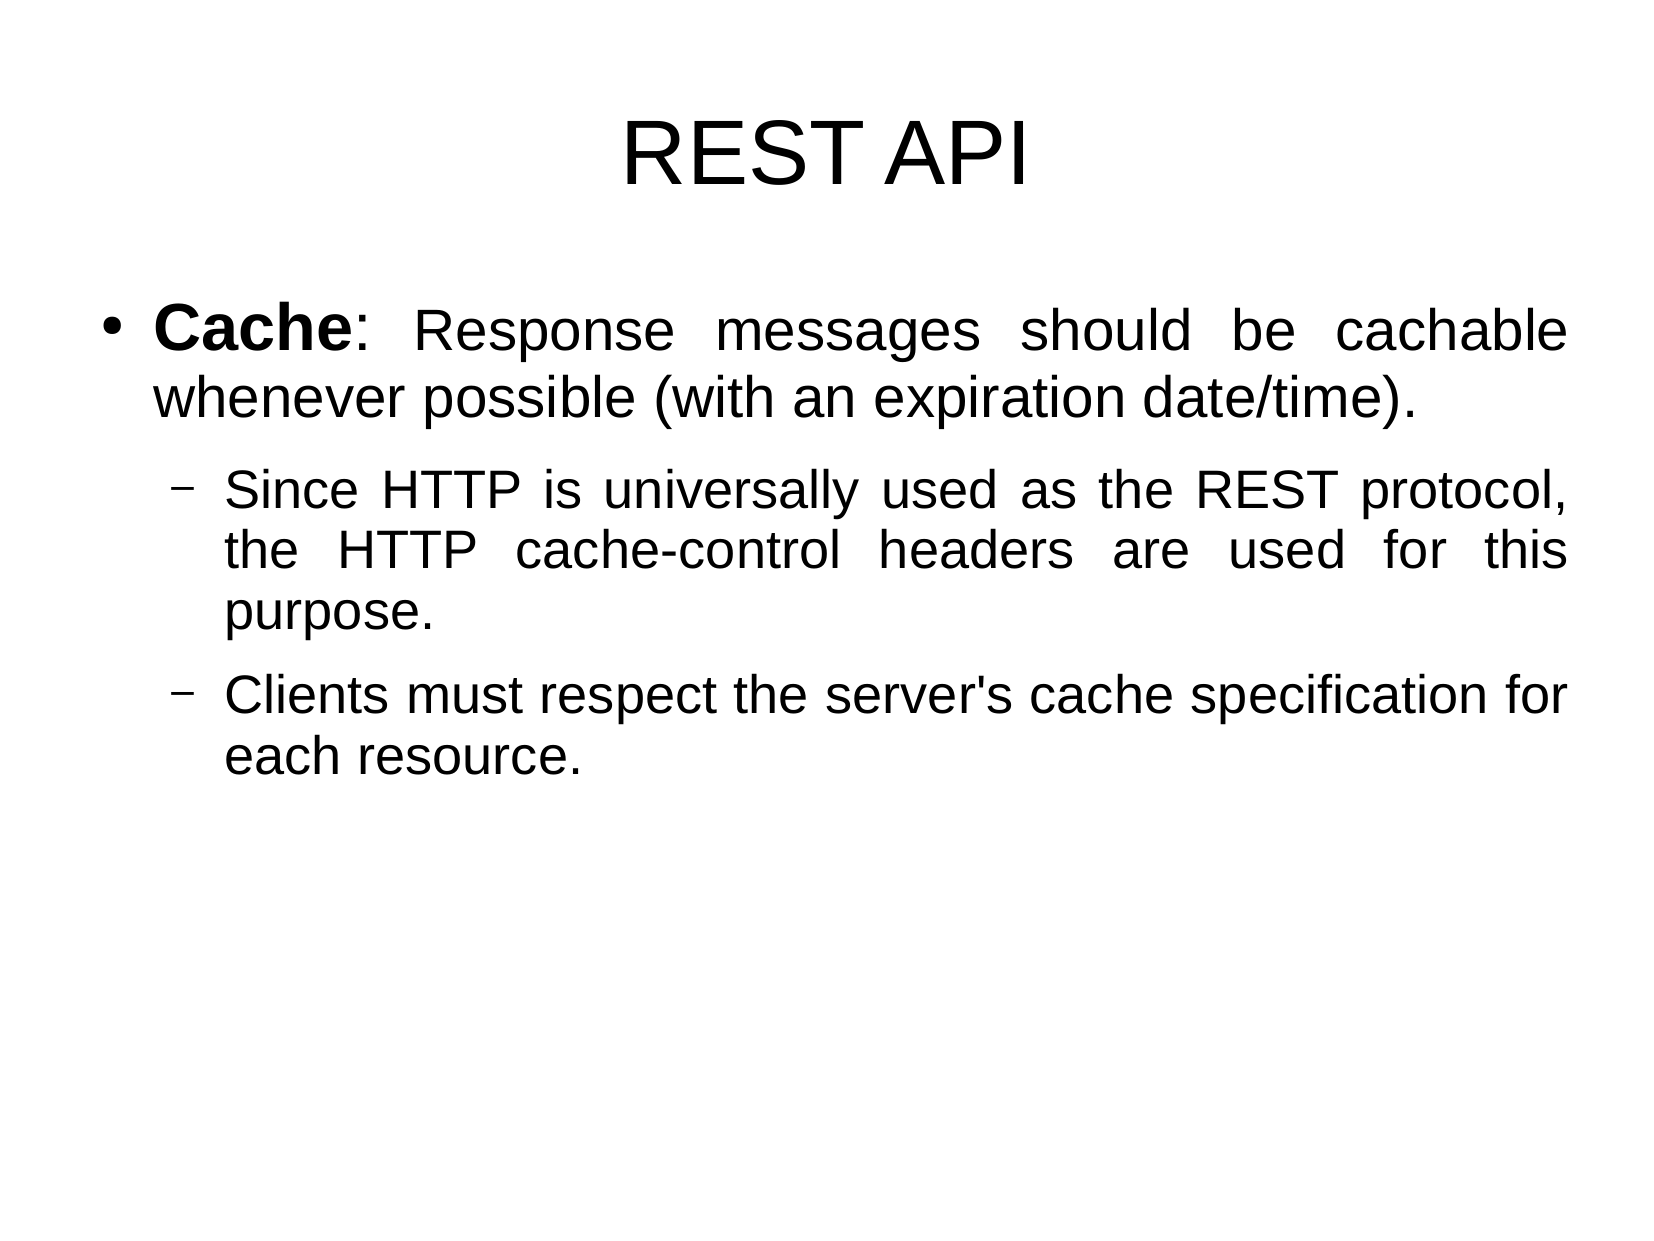

# REST API
Cache: Response messages should be cachable whenever possible (with an expiration date/time).
Since HTTP is universally used as the REST protocol, the HTTP cache-control headers are used for this purpose.
Clients must respect the server's cache specification for each resource.